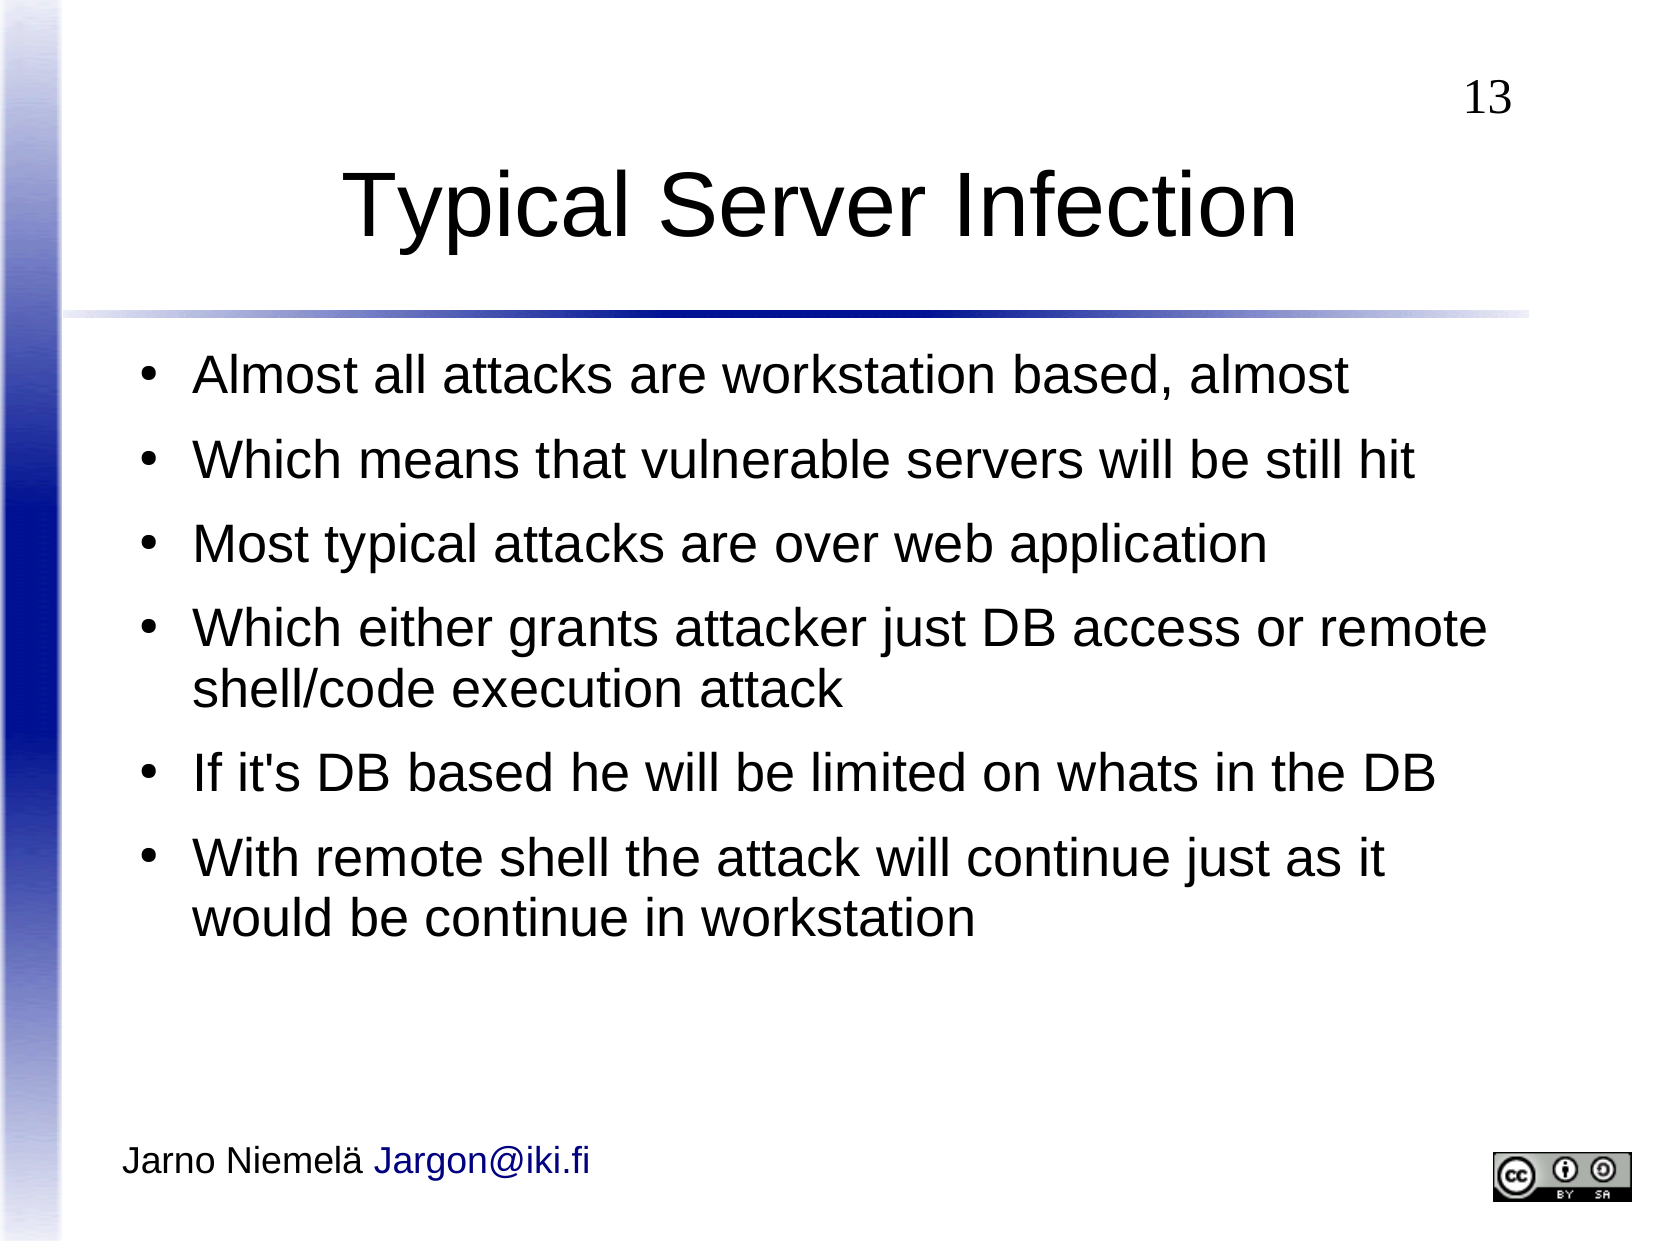

# Typical Server Infection
Almost all attacks are workstation based, almost
Which means that vulnerable servers will be still hit
Most typical attacks are over web application
Which either grants attacker just DB access or remote shell/code execution attack
If it's DB based he will be limited on whats in the DB
With remote shell the attack will continue just as it would be continue in workstation